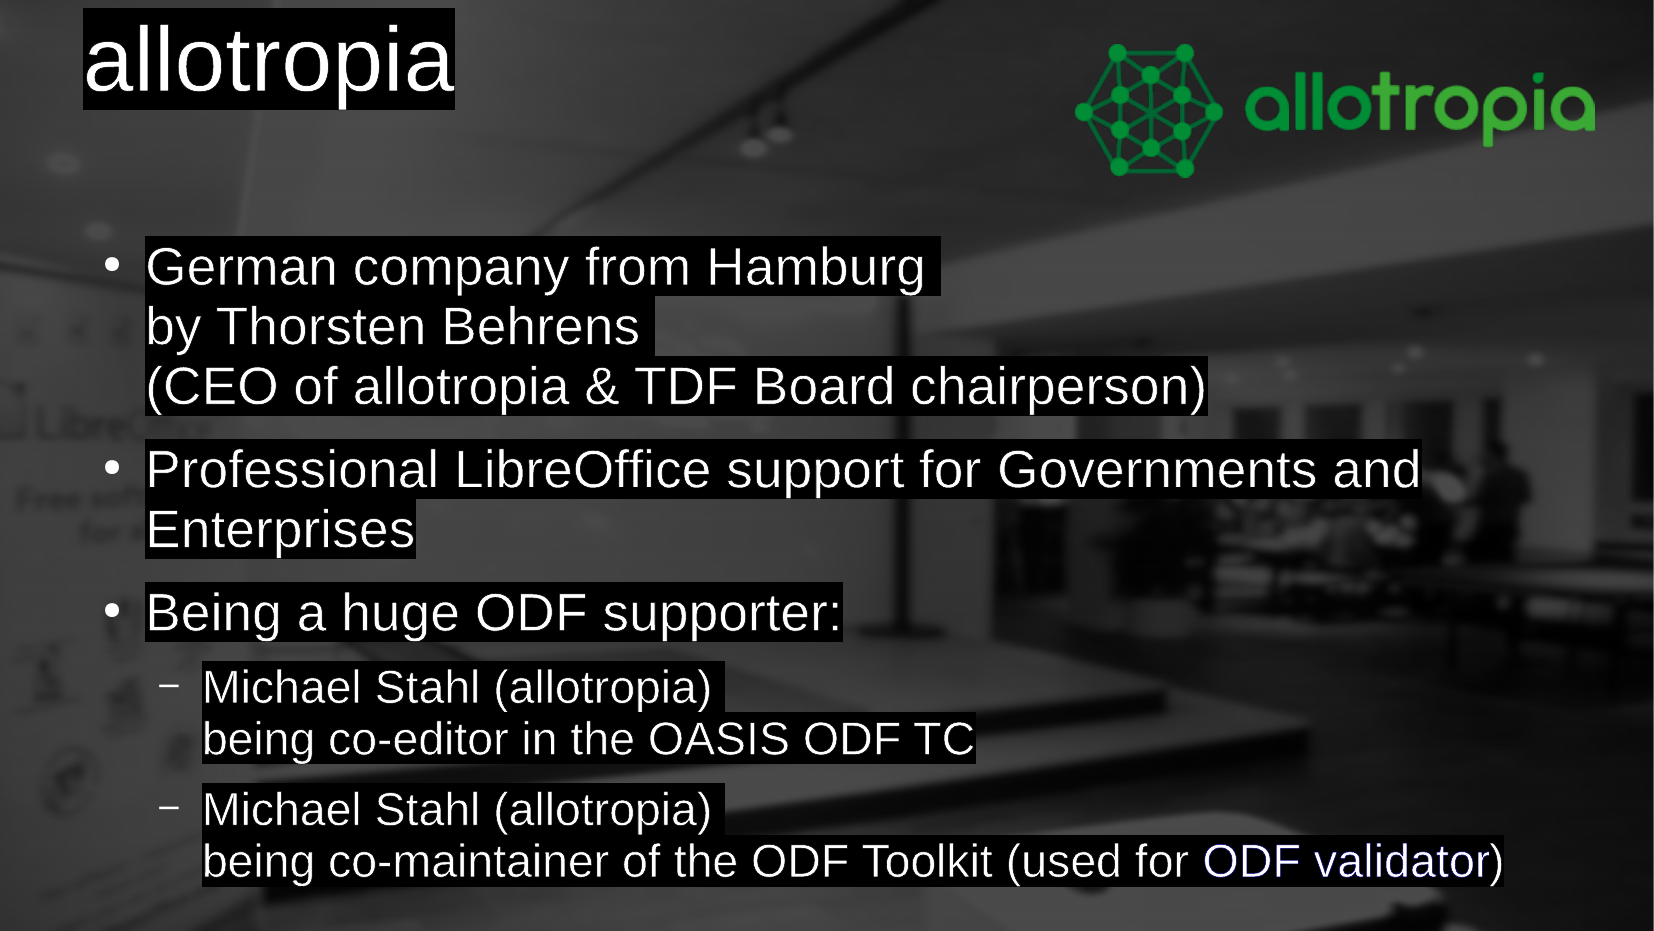

allotropia
# German company from Hamburg by Thorsten Behrens (CEO of allotropia & TDF Board chairperson)
Professional LibreOffice support for Governments and Enterprises
Being a huge ODF supporter:
Michael Stahl (allotropia)
being co-editor in the OASIS ODF TC
Michael Stahl (allotropia)
being co-maintainer of the ODF Toolkit (used for ODF validator)